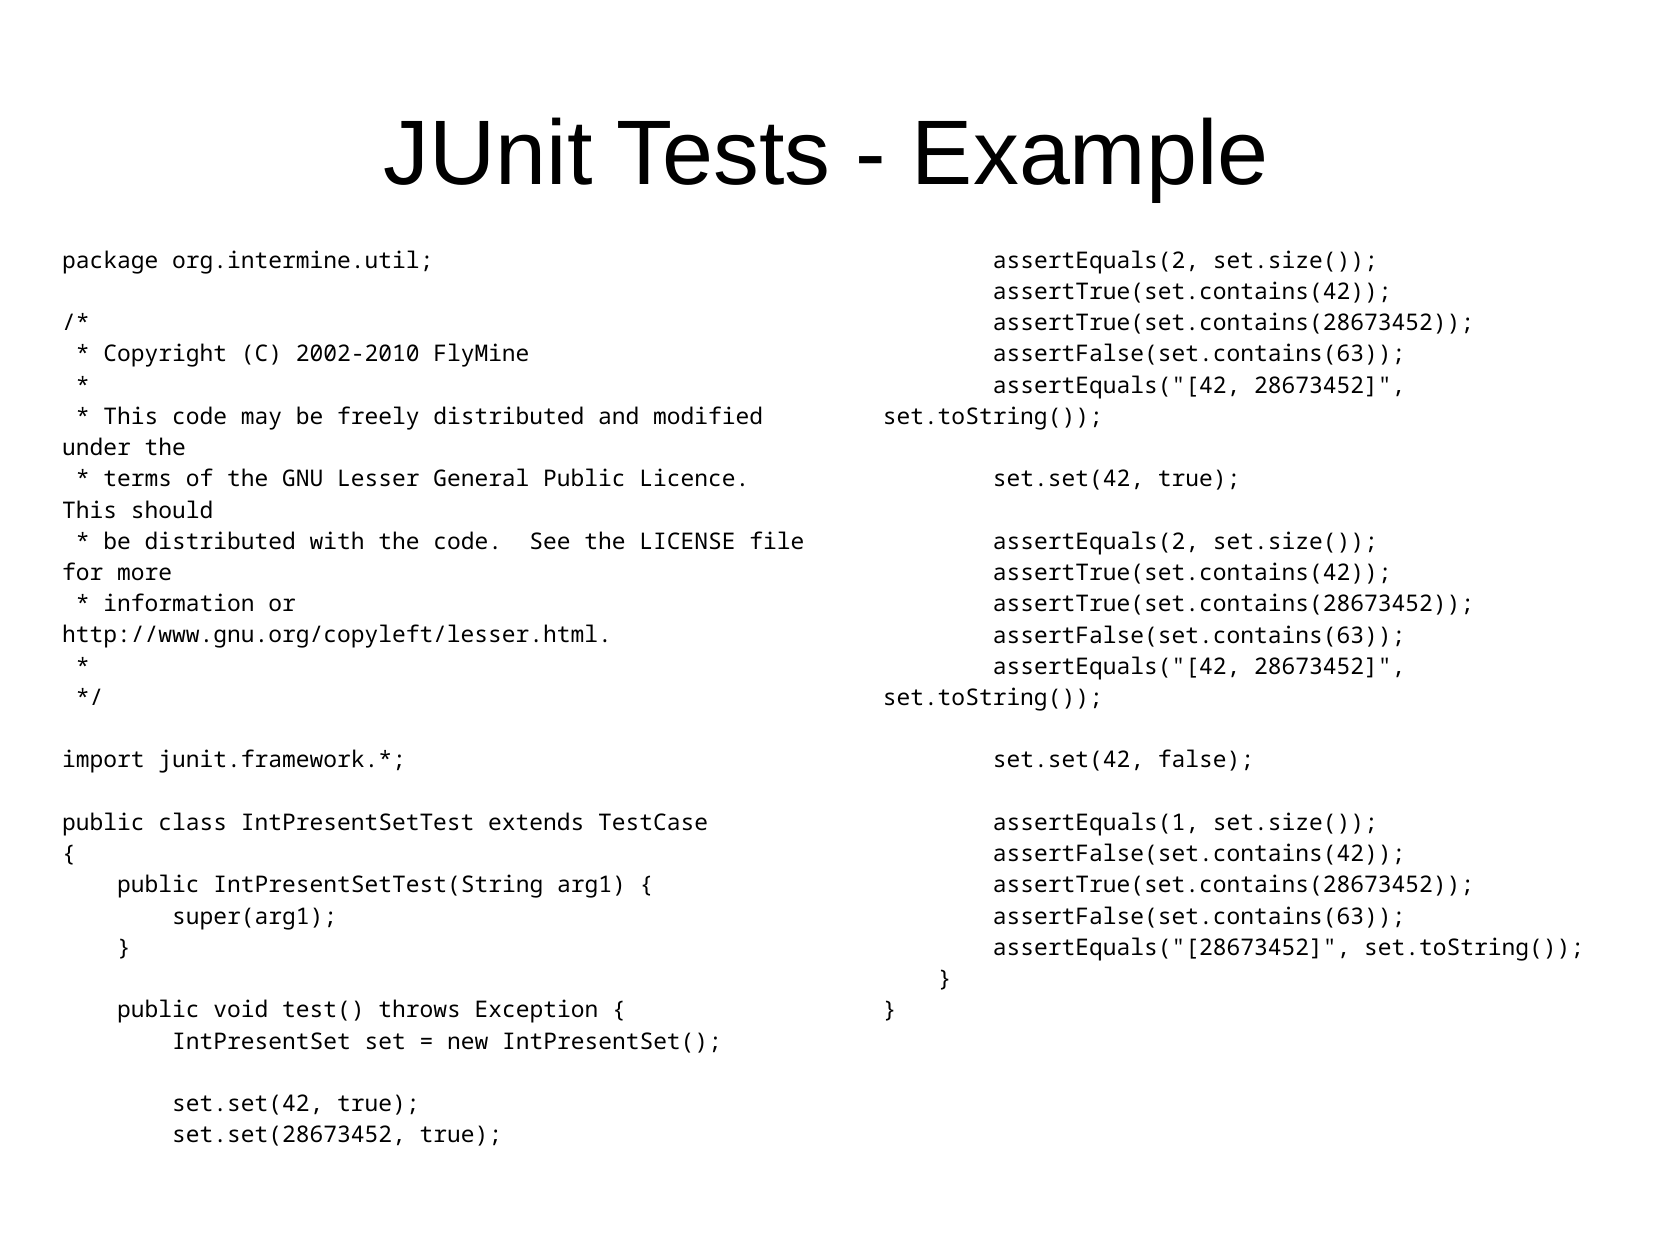

# JUnit Tests - Example
package org.intermine.util;
/*
 * Copyright (C) 2002-2010 FlyMine
 *
 * This code may be freely distributed and modified under the
 * terms of the GNU Lesser General Public Licence. This should
 * be distributed with the code. See the LICENSE file for more
 * information or http://www.gnu.org/copyleft/lesser.html.
 *
 */
import junit.framework.*;
public class IntPresentSetTest extends TestCase
{
 public IntPresentSetTest(String arg1) {
 super(arg1);
 }
 public void test() throws Exception {
 IntPresentSet set = new IntPresentSet();
 set.set(42, true);
 set.set(28673452, true);
 assertEquals(2, set.size());
 assertTrue(set.contains(42));
 assertTrue(set.contains(28673452));
 assertFalse(set.contains(63));
 assertEquals("[42, 28673452]", set.toString());
 set.set(42, true);
 assertEquals(2, set.size());
 assertTrue(set.contains(42));
 assertTrue(set.contains(28673452));
 assertFalse(set.contains(63));
 assertEquals("[42, 28673452]", set.toString());
 set.set(42, false);
 assertEquals(1, set.size());
 assertFalse(set.contains(42));
 assertTrue(set.contains(28673452));
 assertFalse(set.contains(63));
 assertEquals("[28673452]", set.toString());
 }
}